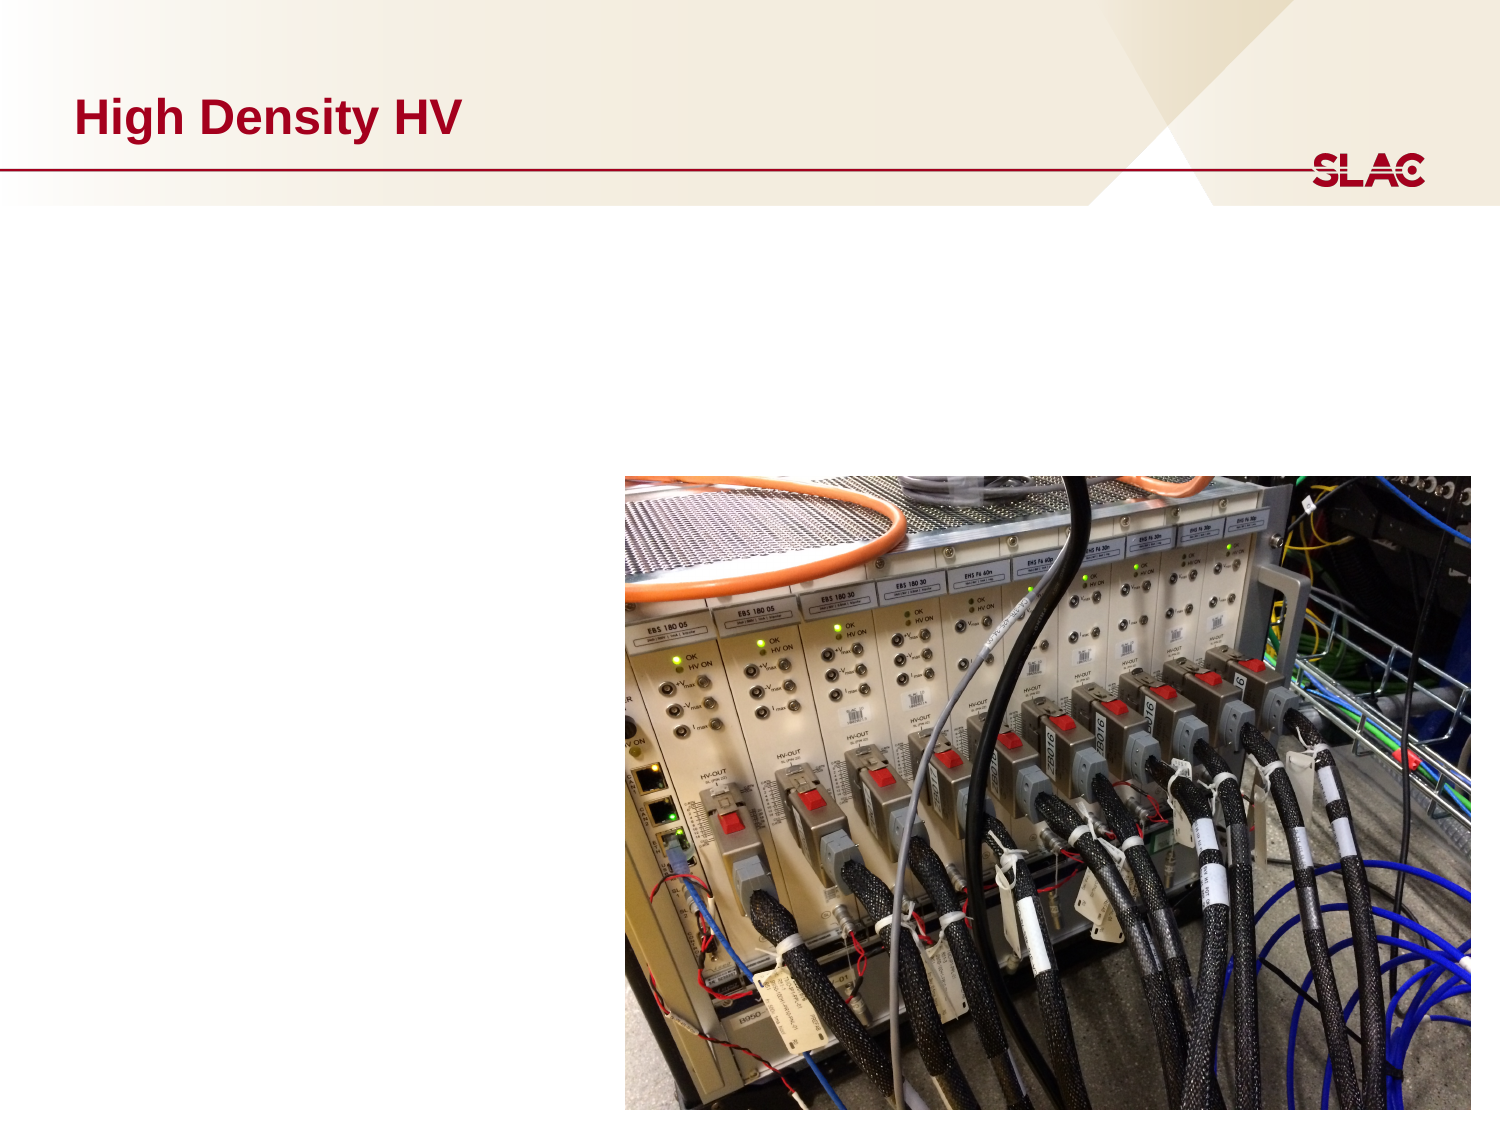

# High Density HV
Cite submitted paper